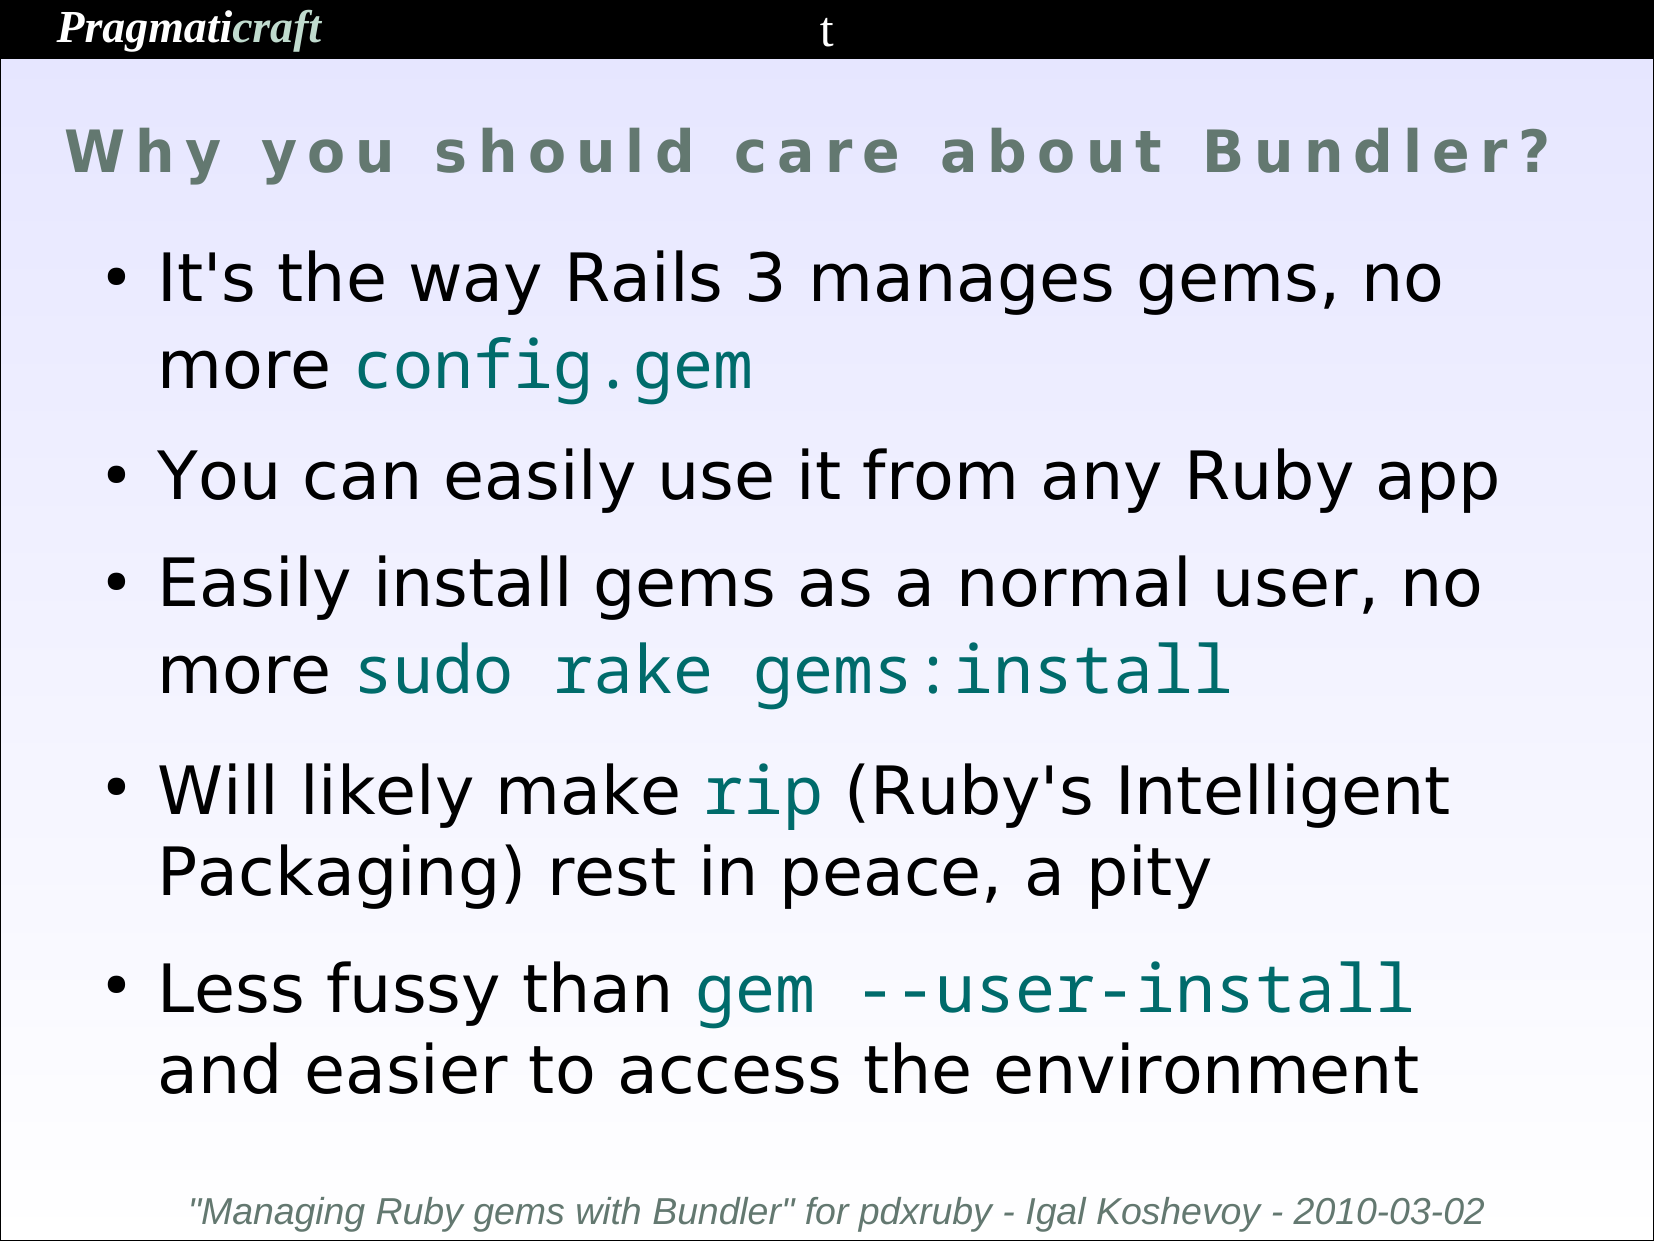

# Why you should care about Bundler?
It's the way Rails 3 manages gems, no more config.gem
You can easily use it from any Ruby app
Easily install gems as a normal user, no more sudo rake gems:install
Will likely make rip (Ruby's Intelligent Packaging) rest in peace, a pity
Less fussy than gem --user-install and easier to access the environment